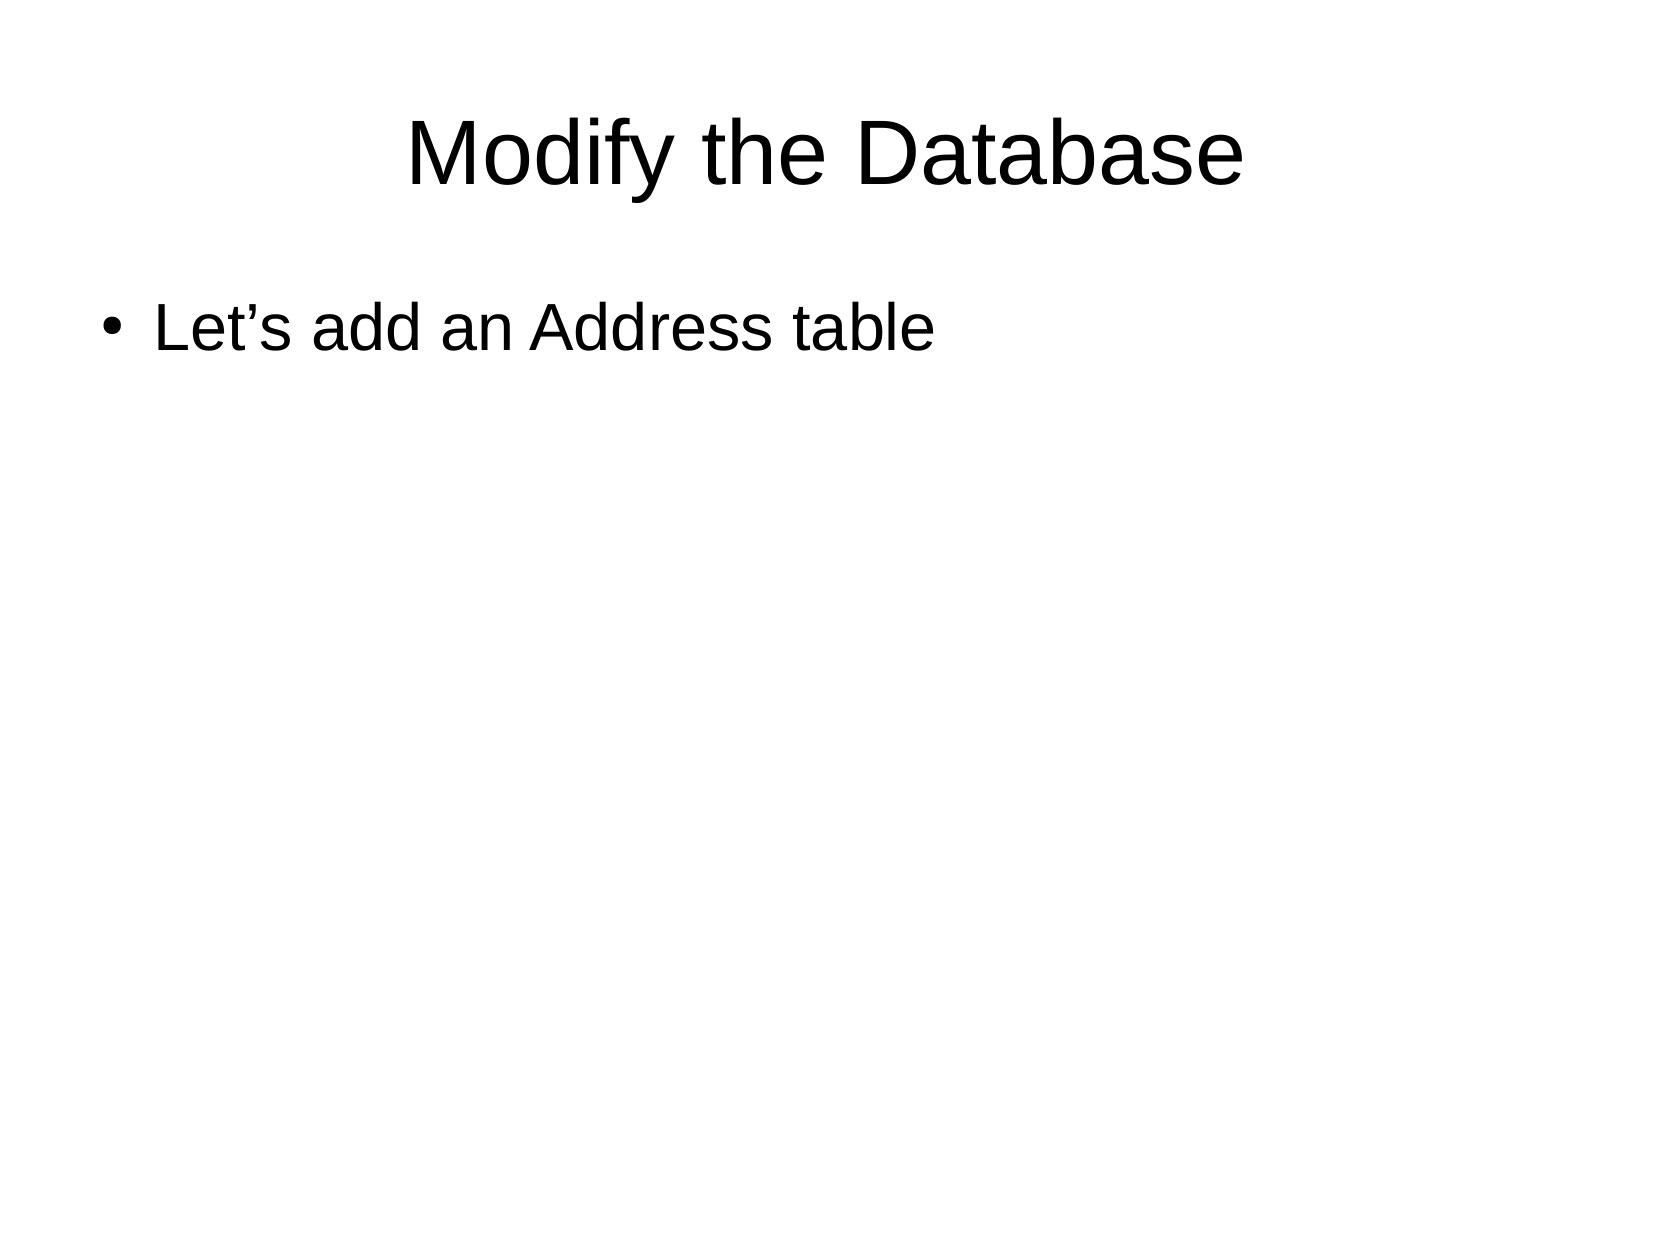

# Modify the Database
Let’s add an Address table